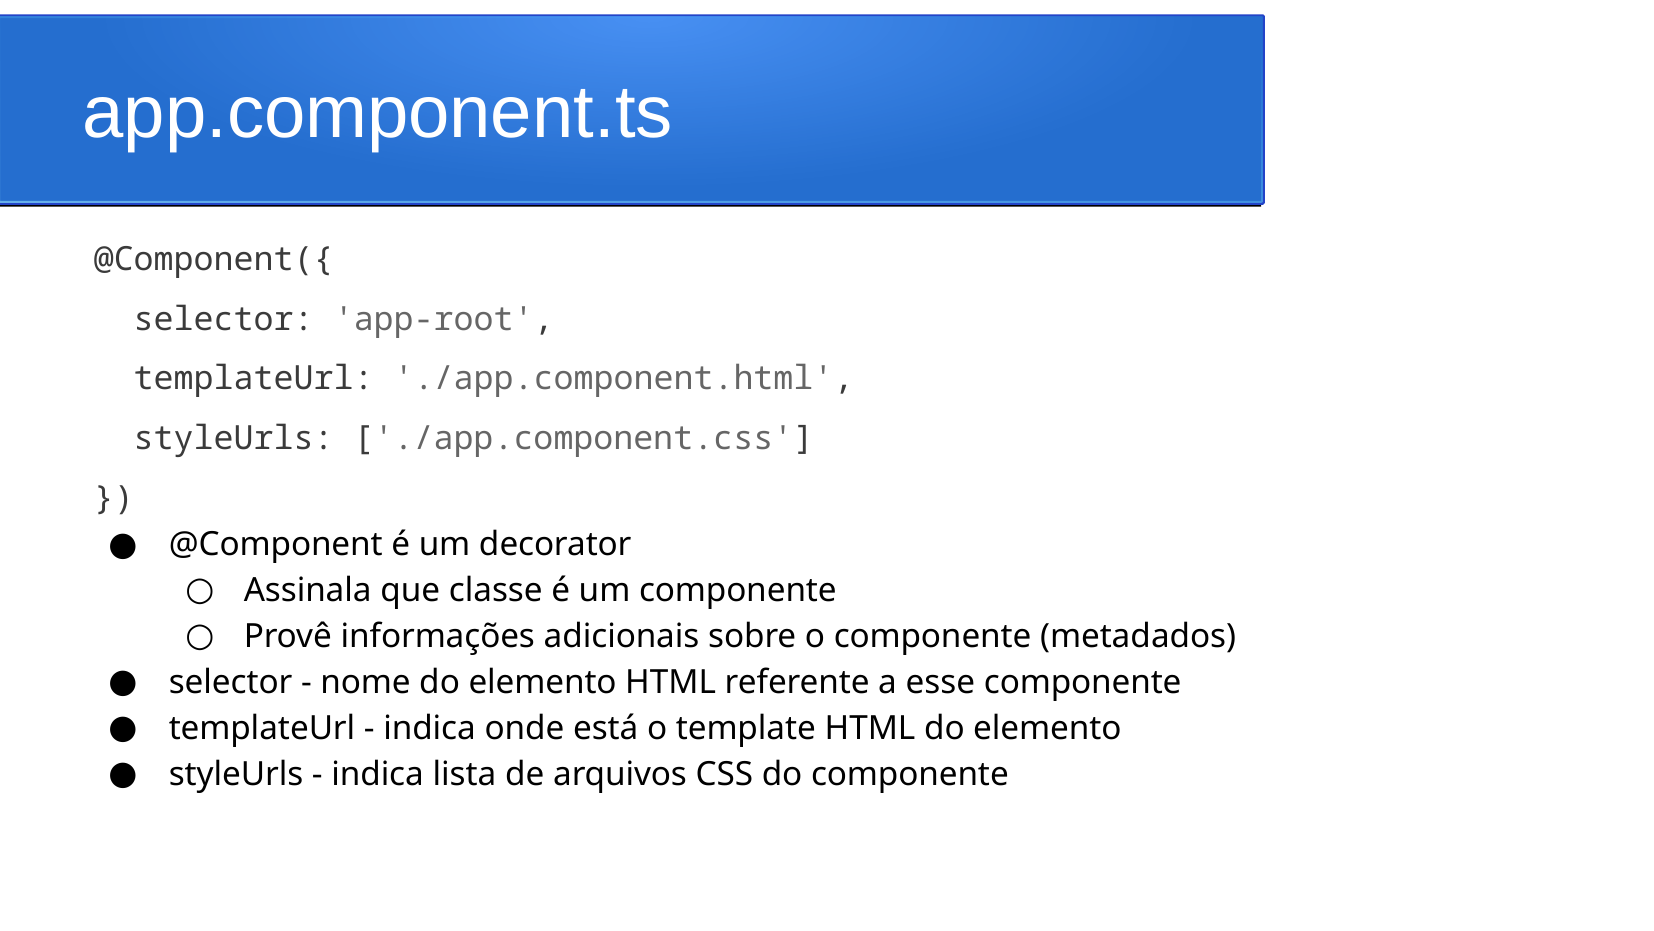

# app.component.ts
@Component({
 selector: 'app-root',
 templateUrl: './app.component.html',
 styleUrls: ['./app.component.css']
})
@Component é um decorator
Assinala que classe é um componente
Provê informações adicionais sobre o componente (metadados)
selector - nome do elemento HTML referente a esse componente
templateUrl - indica onde está o template HTML do elemento
styleUrls - indica lista de arquivos CSS do componente